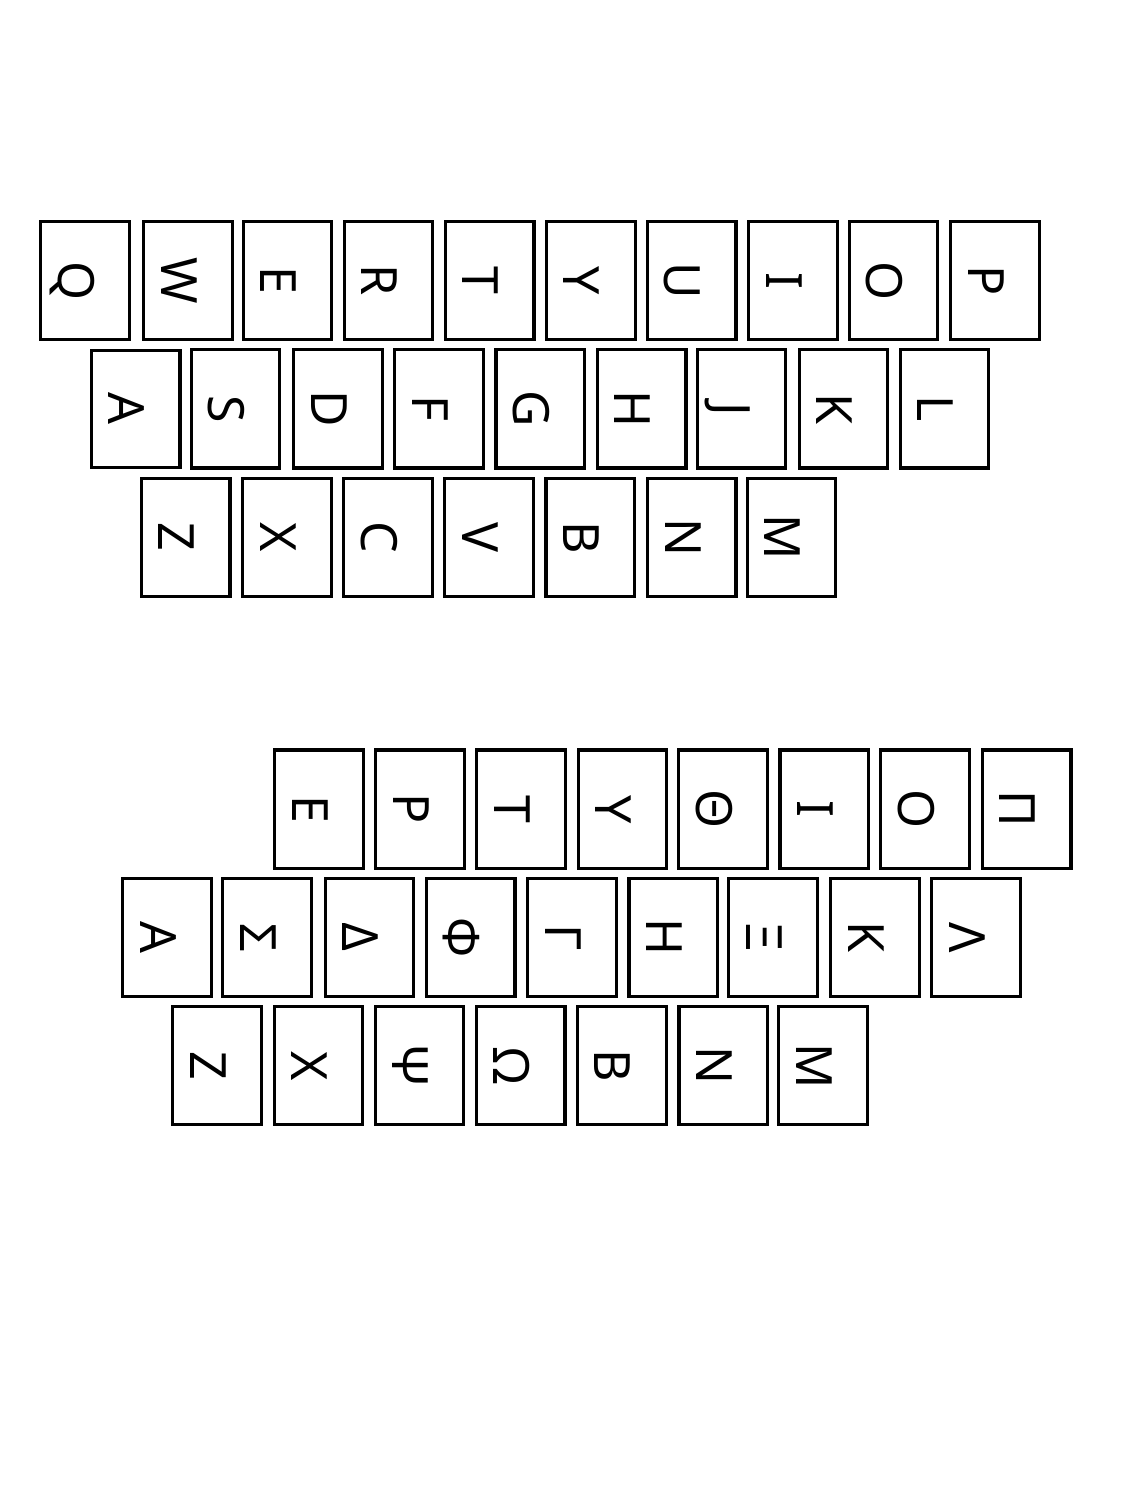

Q
W
E
R
T
Y
U
I
O
P
A
S
D
F
G
H
J
K
L
Z
X
C
V
B
N
M
E
P
T
Y
Θ
I
O
Π
A
Σ
Δ
Φ
Γ
H
Ξ
K
Λ
Z
X
Ψ
Ω
B
N
M